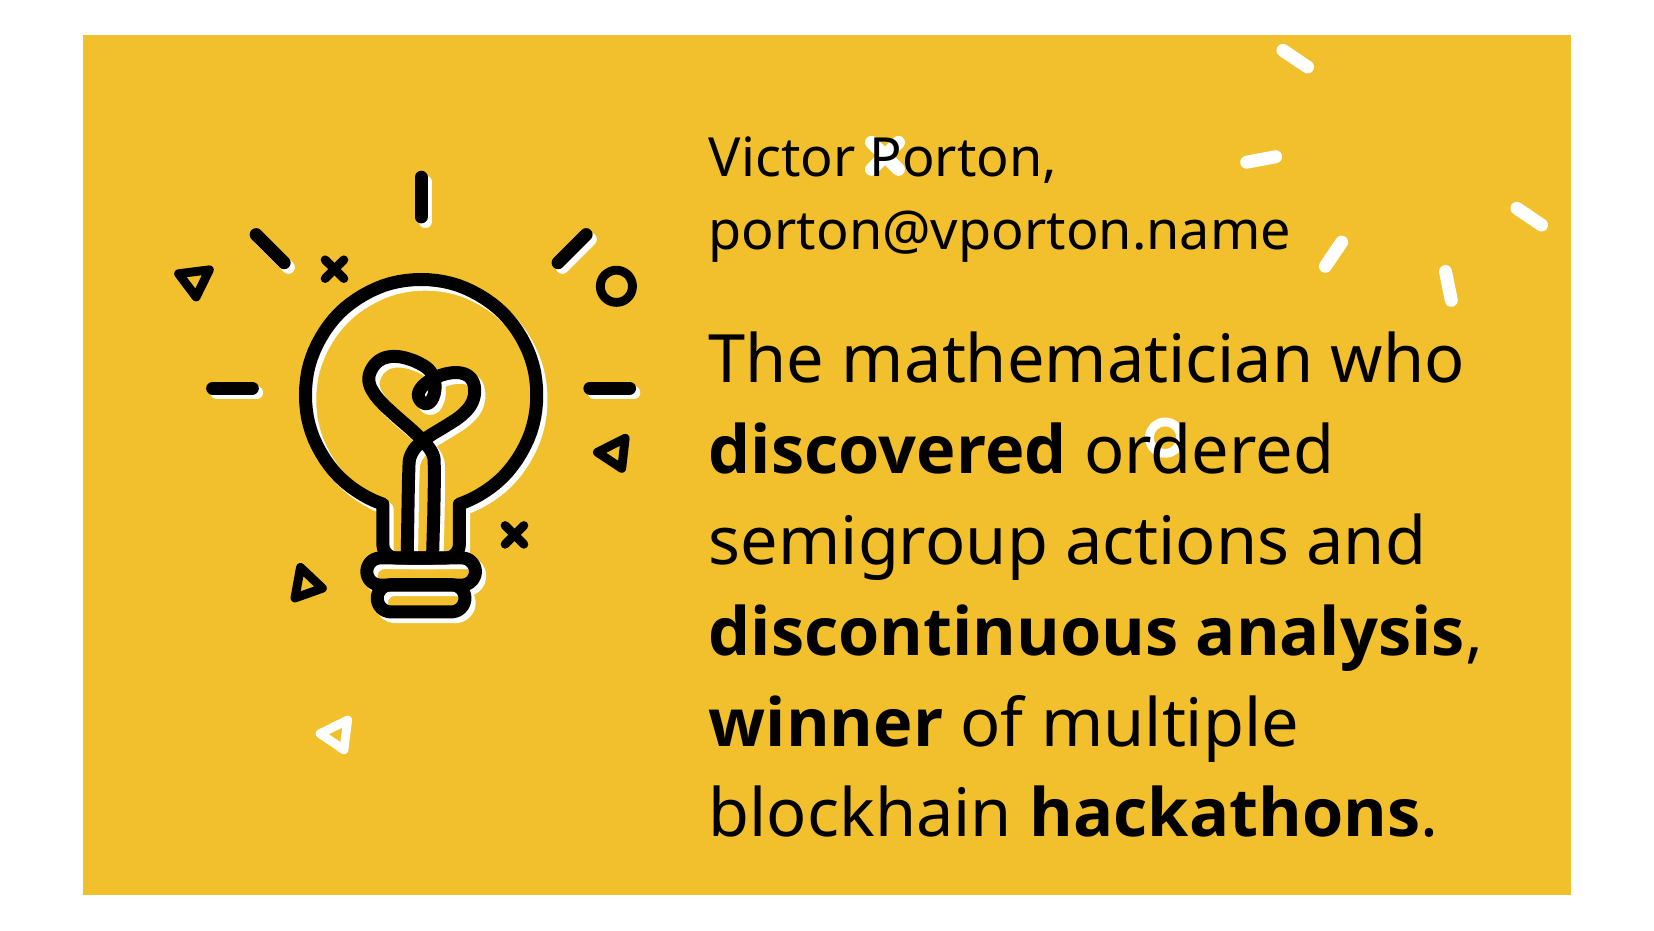

# Victor Porton, porton@vporton.name
The mathematician who discovered ordered semigroup actions and discontinuous analysis, winner of multiple blockhain hackathons.